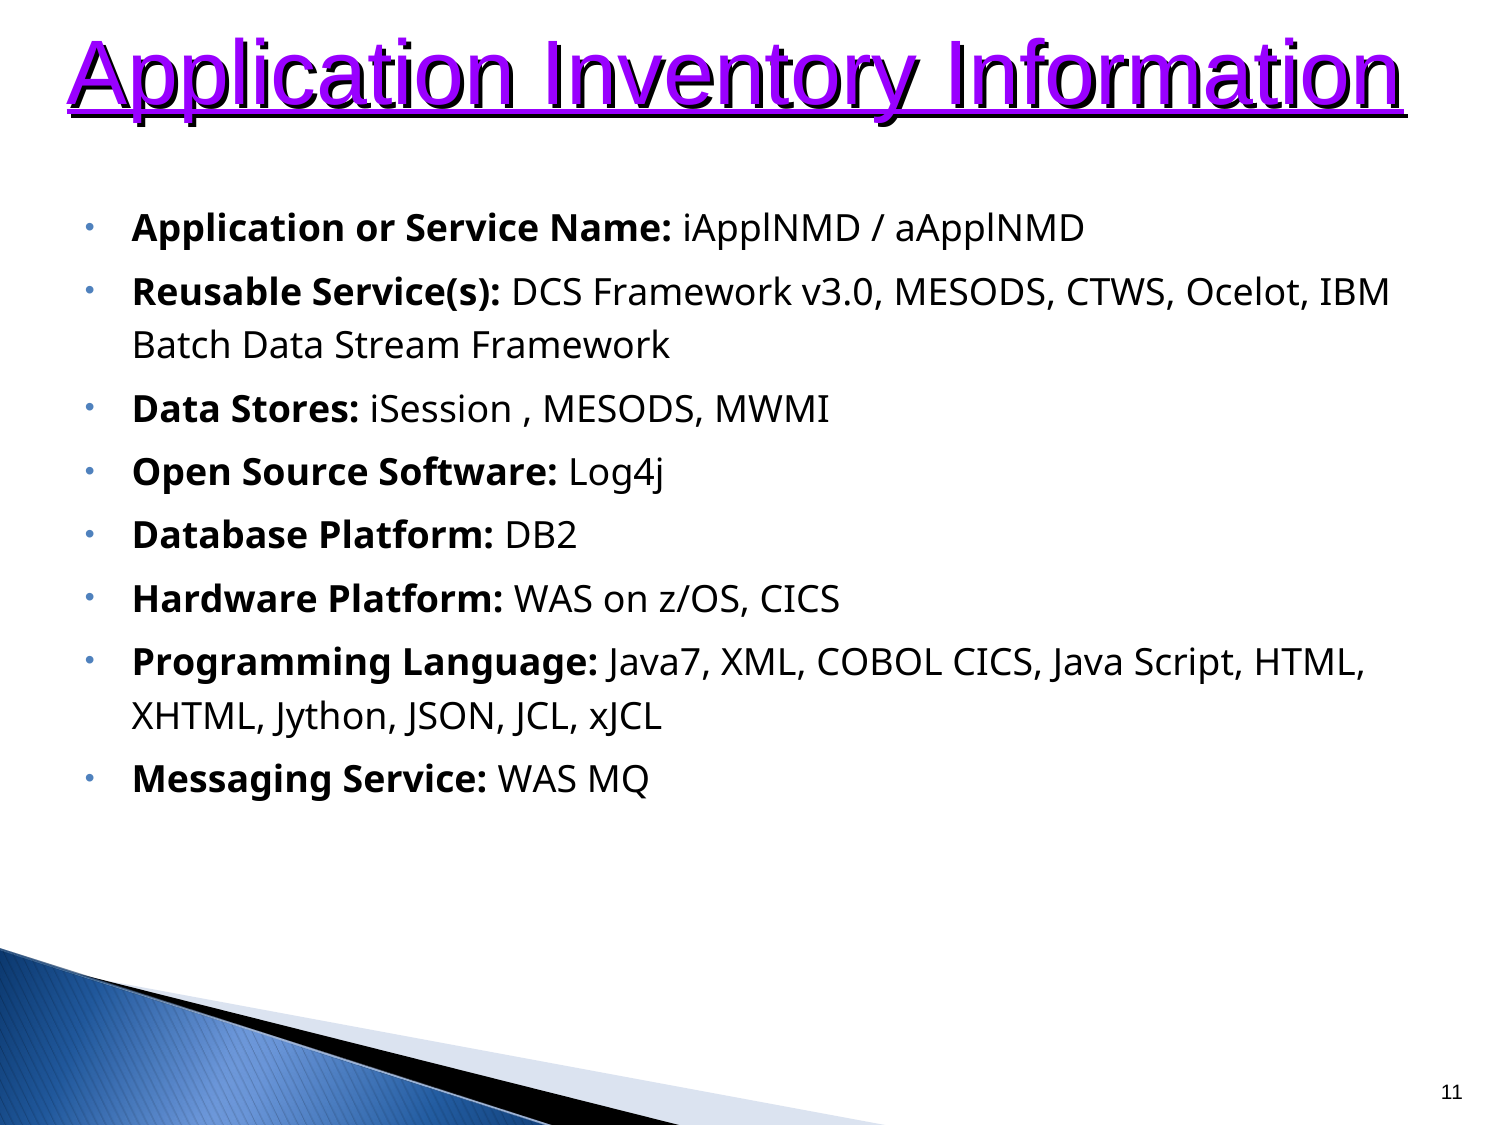

Application Inventory Information
Application or Service Name: iApplNMD / aApplNMD
Reusable Service(s): DCS Framework v3.0, MESODS, CTWS, Ocelot, IBM Batch Data Stream Framework
Data Stores: iSession , MESODS, MWMI
Open Source Software: Log4j
Database Platform: DB2
Hardware Platform: WAS on z/OS, CICS
Programming Language: Java7, XML, COBOL CICS, Java Script, HTML, XHTML, Jython, JSON, JCL, xJCL
Messaging Service: WAS MQ